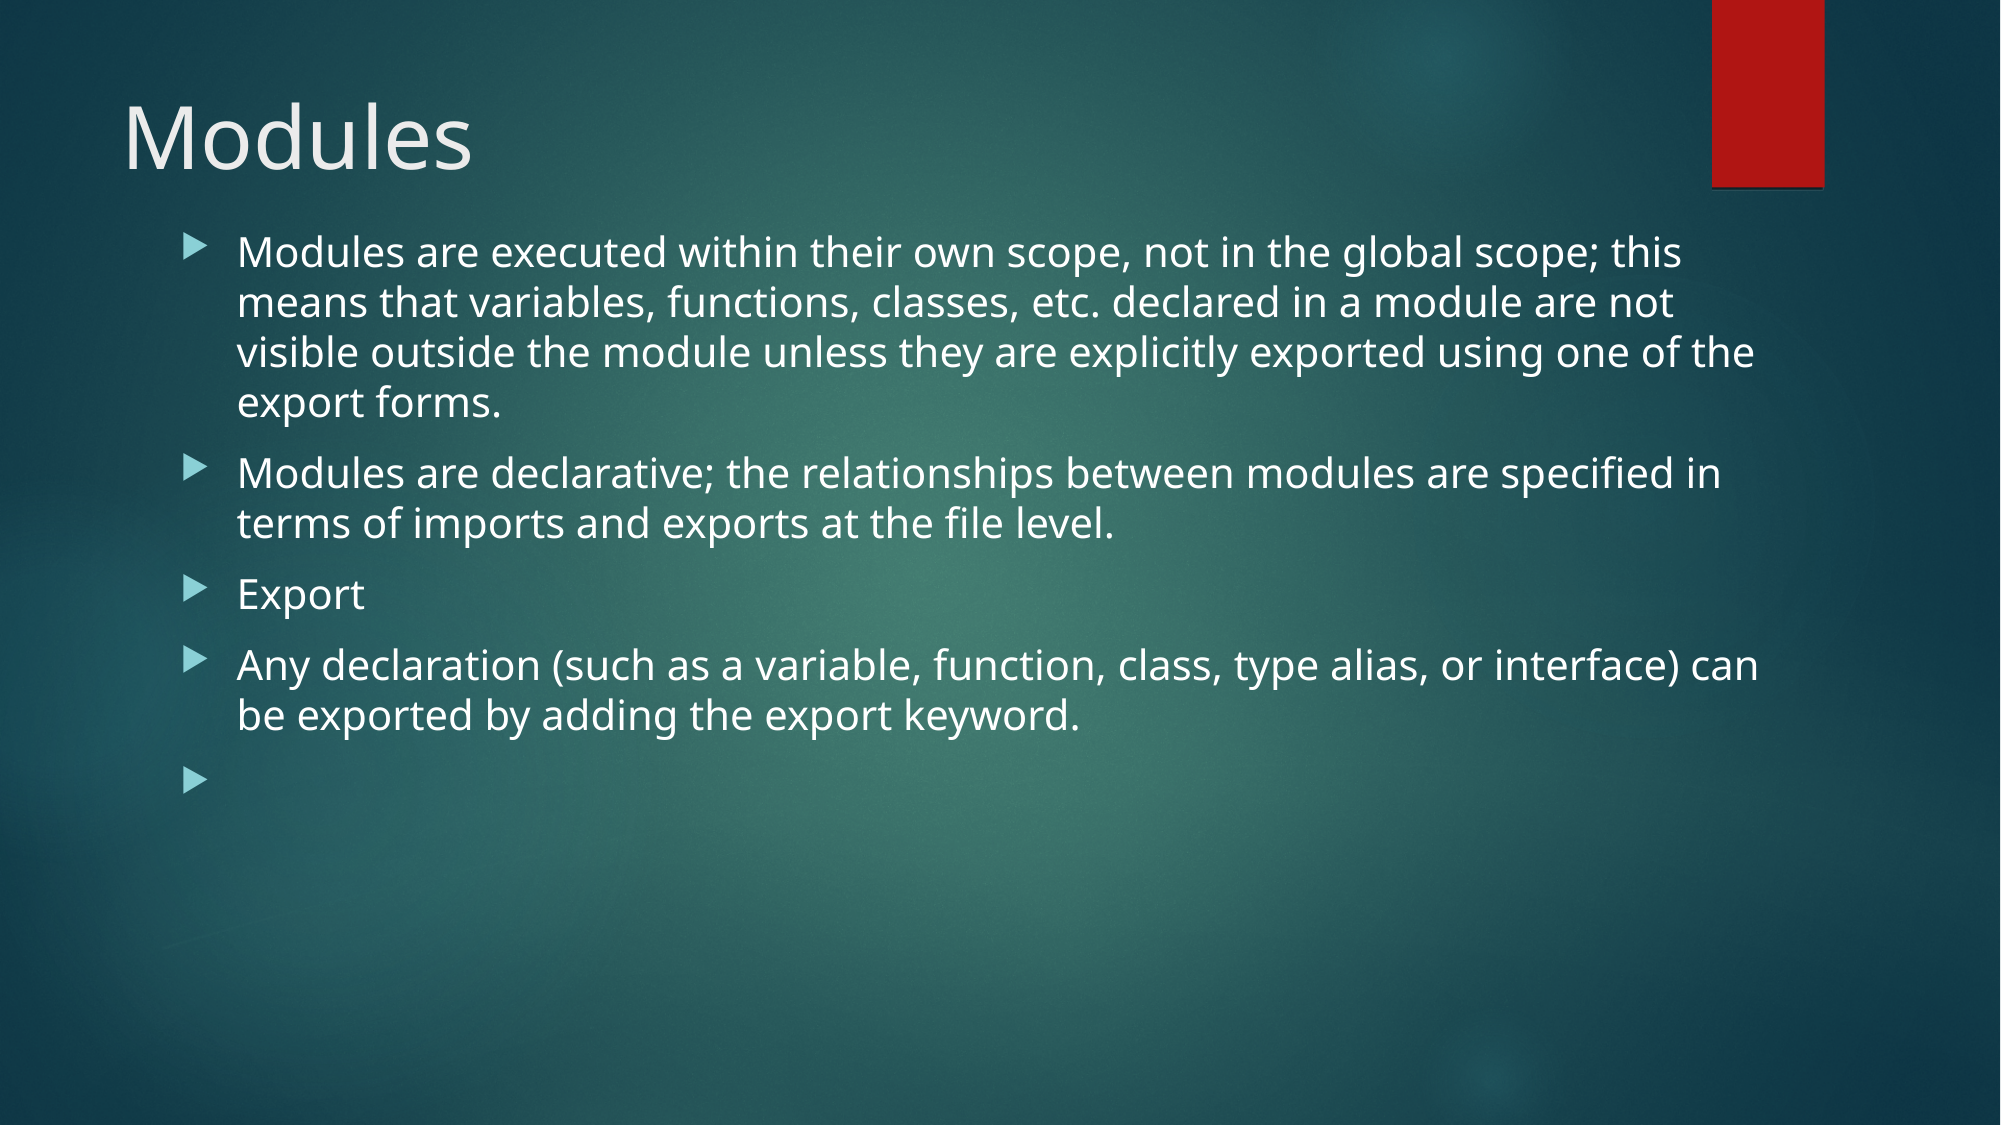

# Modules
Modules are executed within their own scope, not in the global scope; this means that variables, functions, classes, etc. declared in a module are not visible outside the module unless they are explicitly exported using one of the export forms.
Modules are declarative; the relationships between modules are specified in terms of imports and exports at the file level.
Export
Any declaration (such as a variable, function, class, type alias, or interface) can be exported by adding the export keyword.